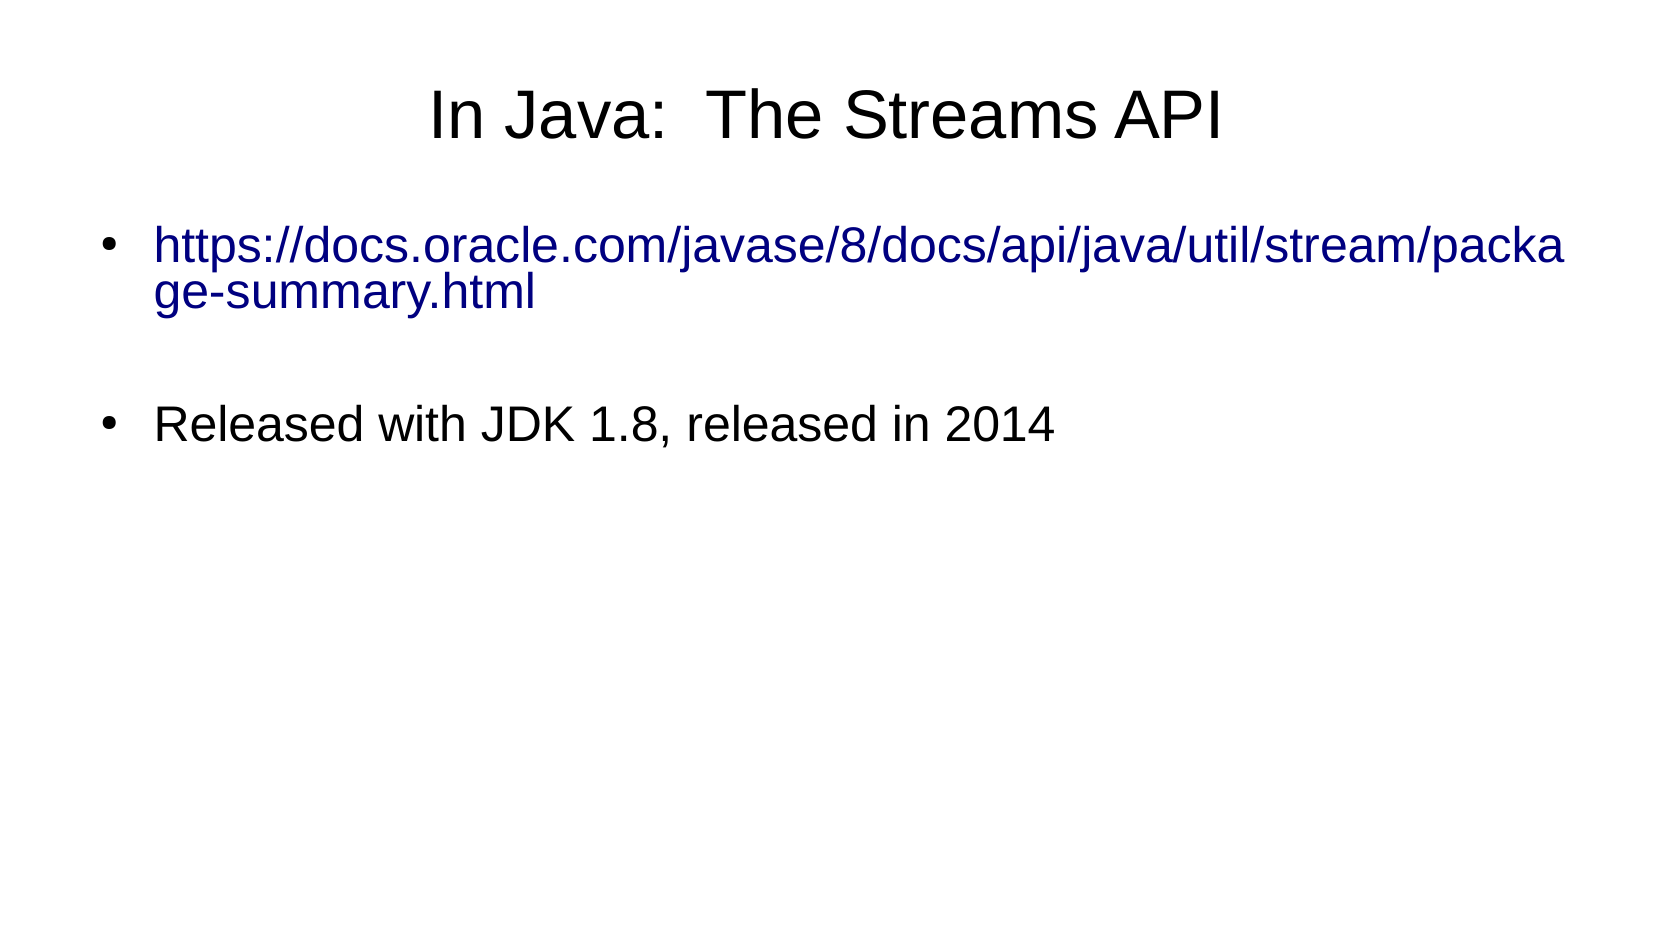

# In Java: The Streams API
https://docs.oracle.com/javase/8/docs/api/java/util/stream/package-summary.html
Released with JDK 1.8, released in 2014